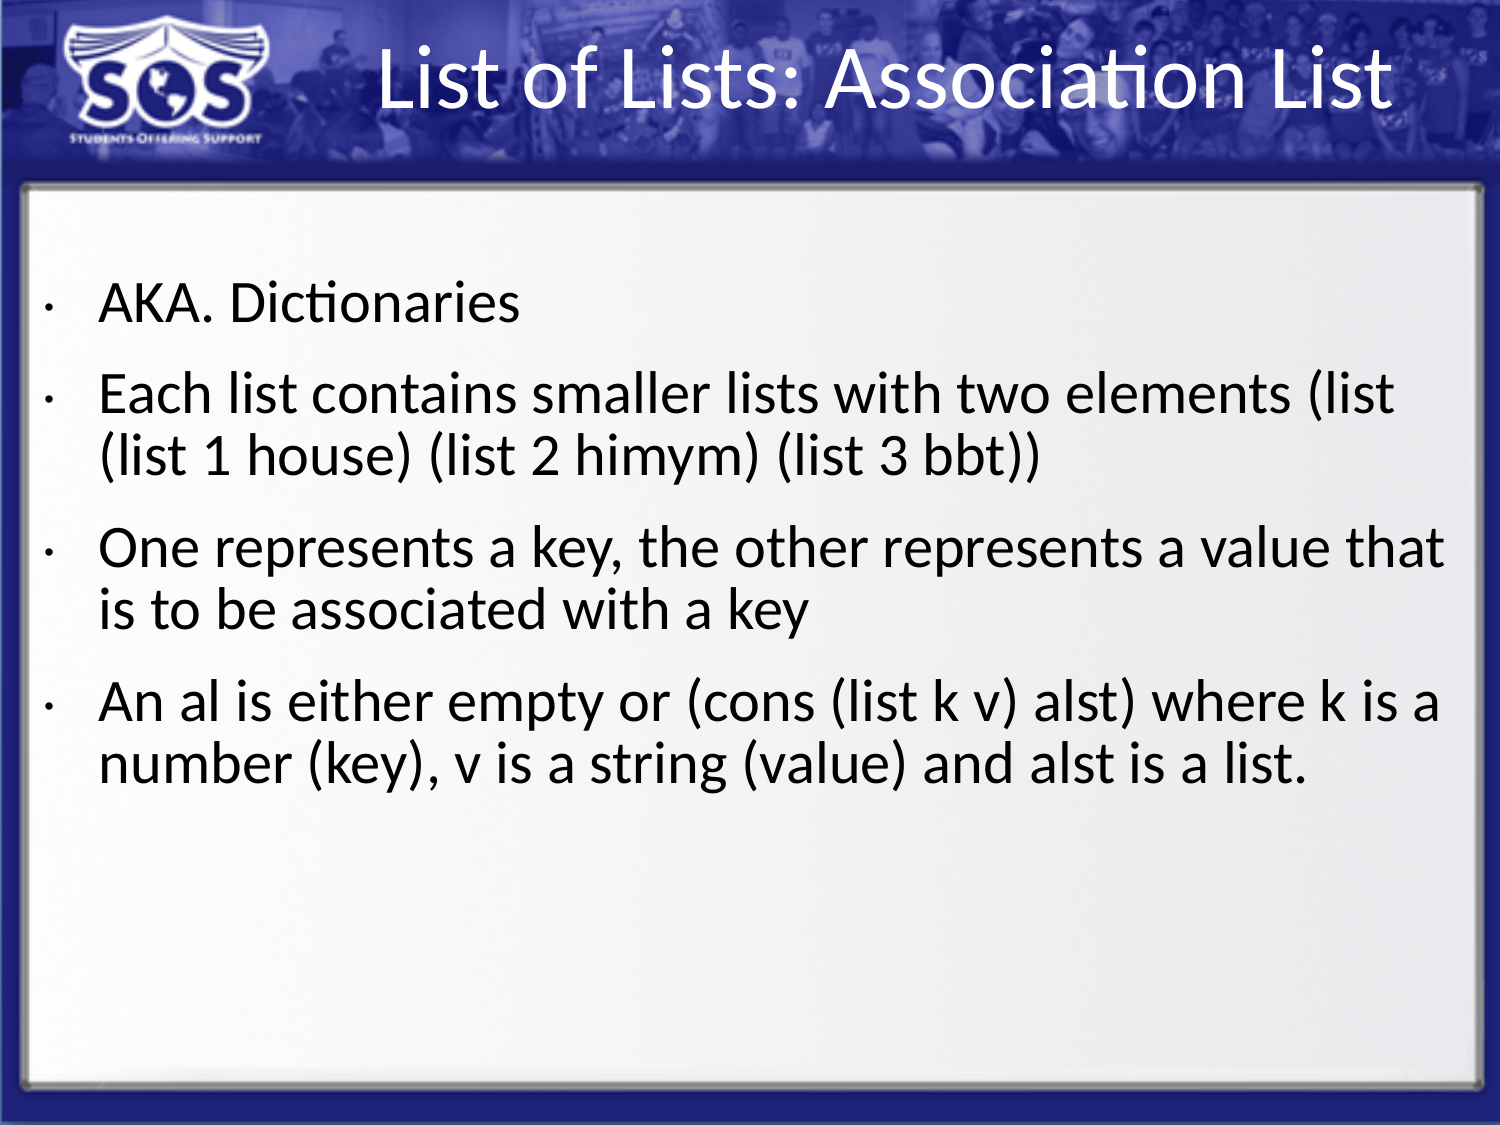

List of Lists: Association List
AKA. Dictionaries
Each list contains smaller lists with two elements (list (list 1 house) (list 2 himym) (list 3 bbt))
One represents a key, the other represents a value that is to be associated with a key
An al is either empty or (cons (list k v) alst) where k is a number (key), v is a string (value) and alst is a list.